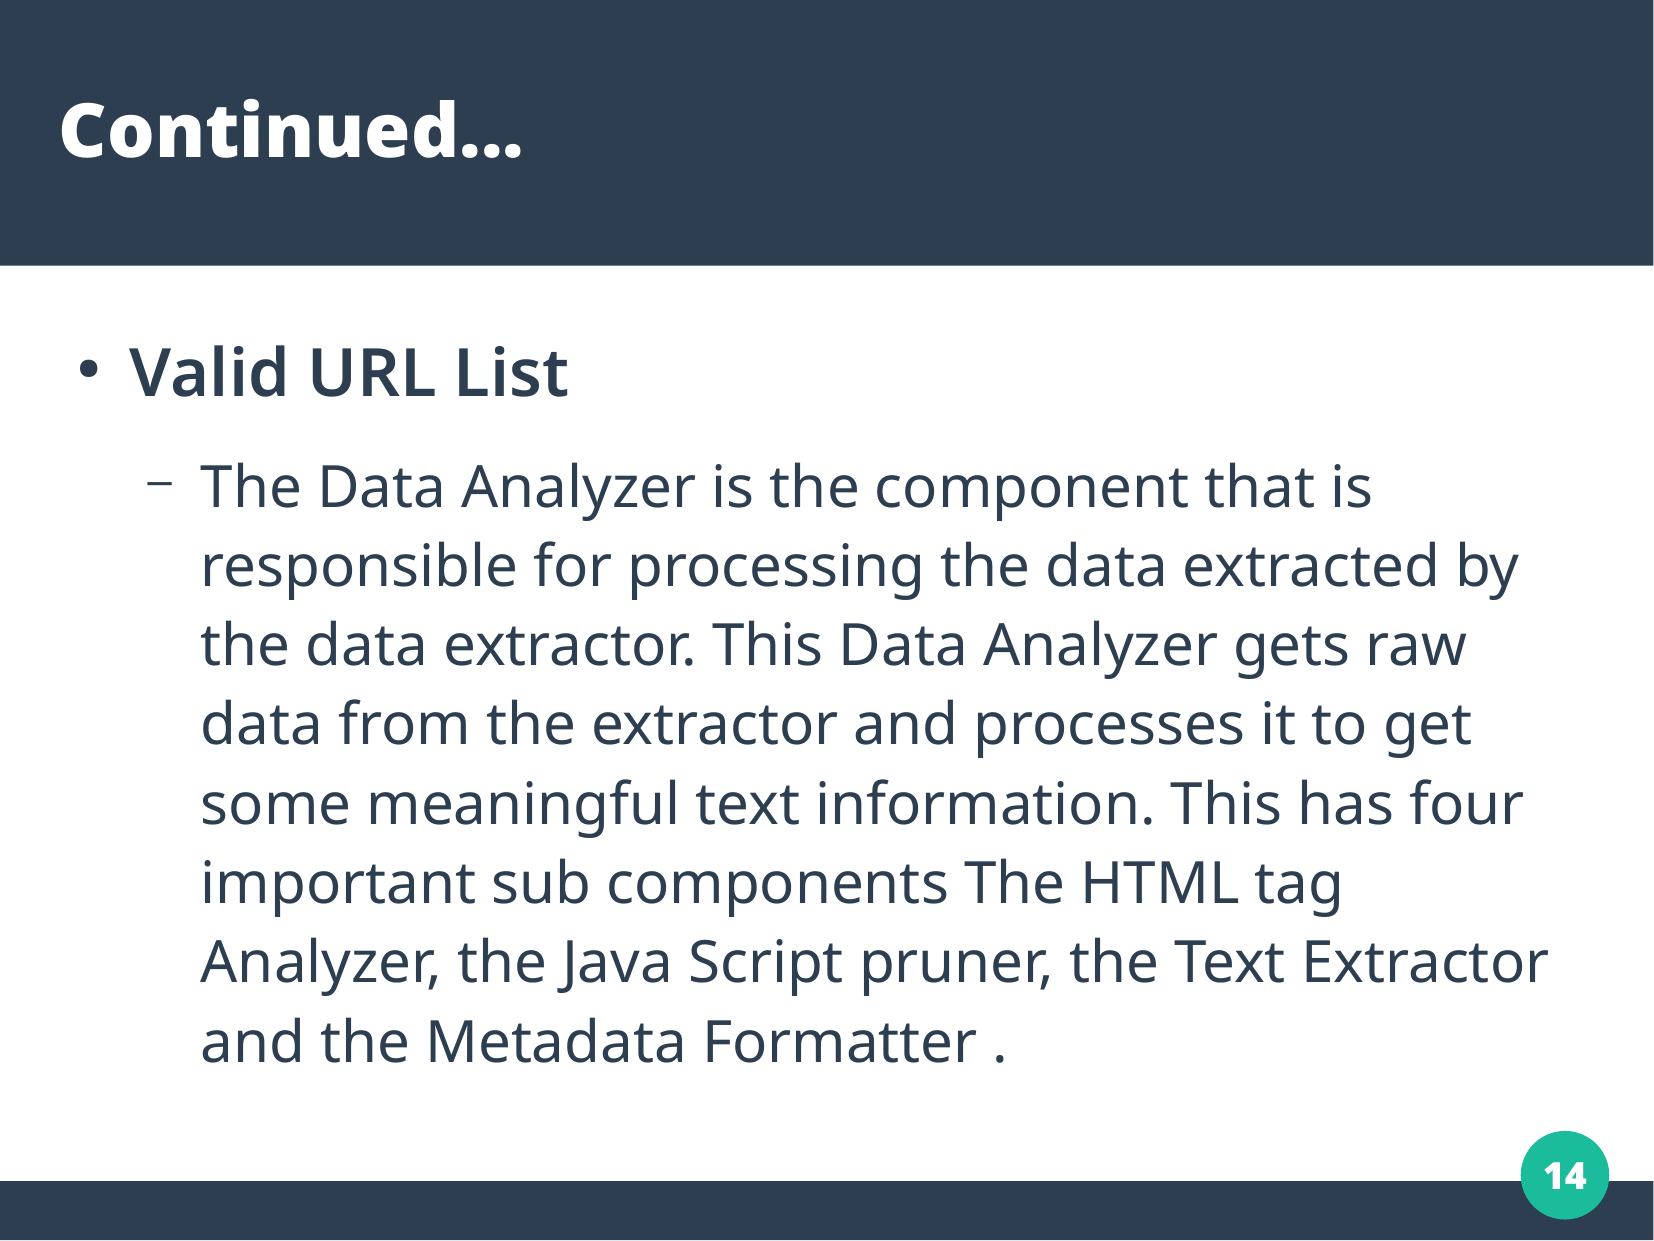

# Continued...
Valid URL List
The Data Analyzer is the component that is responsible for processing the data extracted by the data extractor. This Data Analyzer gets raw data from the extractor and processes it to get some meaningful text information. This has four important sub components The HTML tag Analyzer, the Java Script pruner, the Text Extractor and the Metadata Formatter .
14